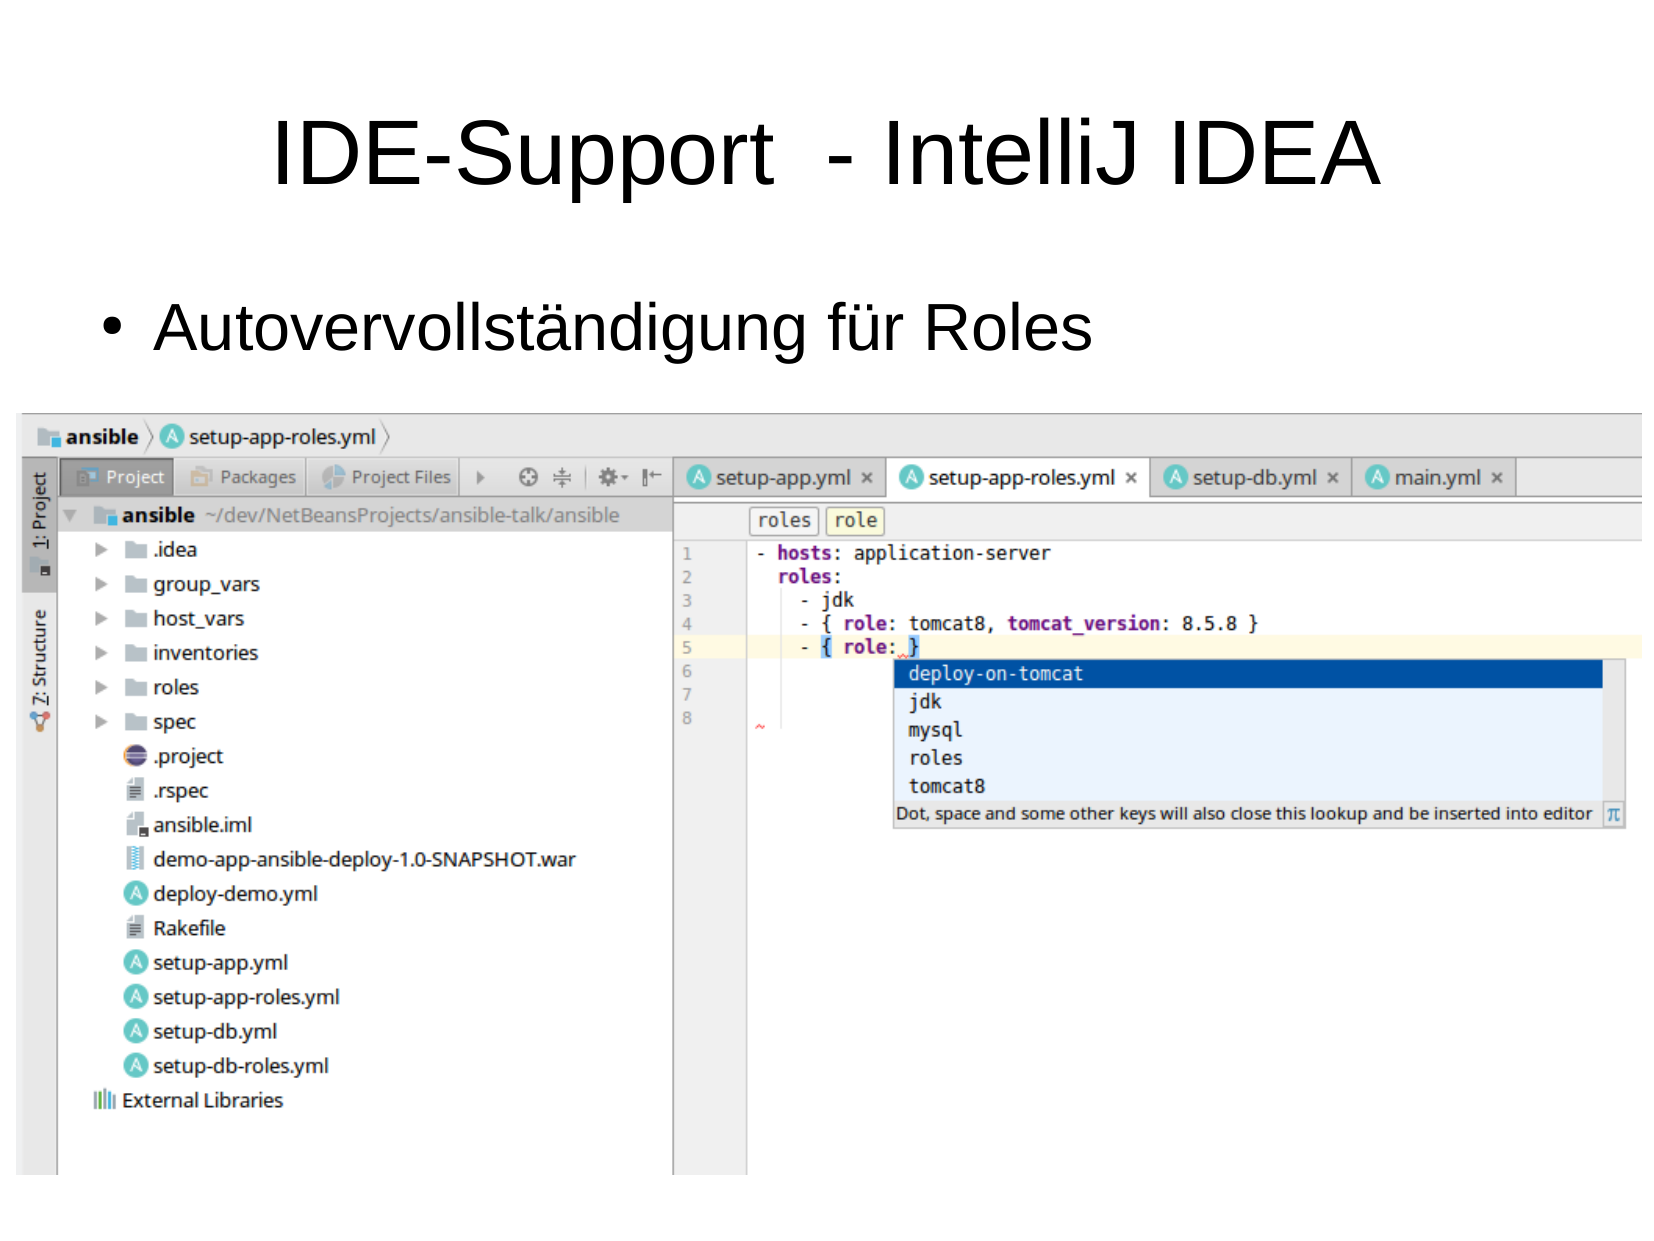

# IDE-Support - IntelliJ IDEA
Autovervollständigung für Roles